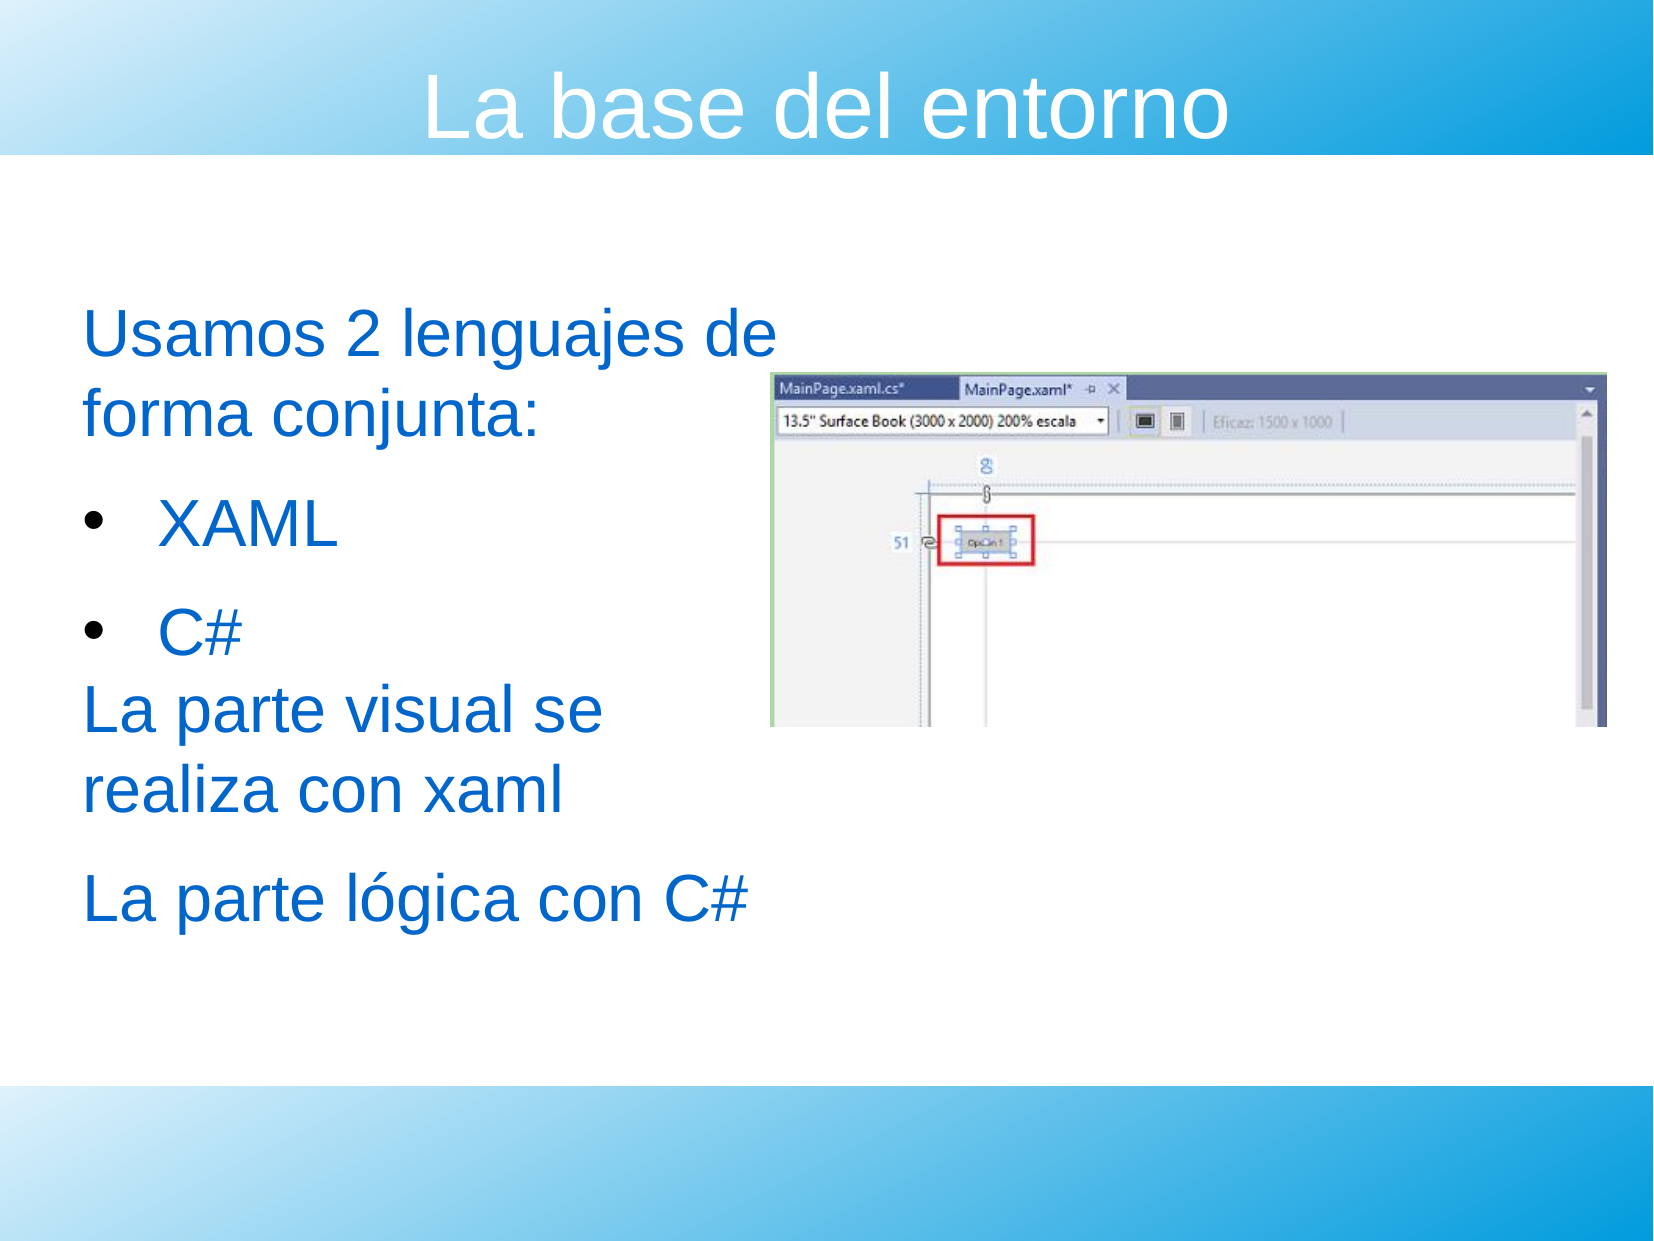

# La base del entorno
Usamos 2 lenguajes de forma conjunta:
XAML
C#
La parte visual se realiza con xaml
La parte lógica con C#